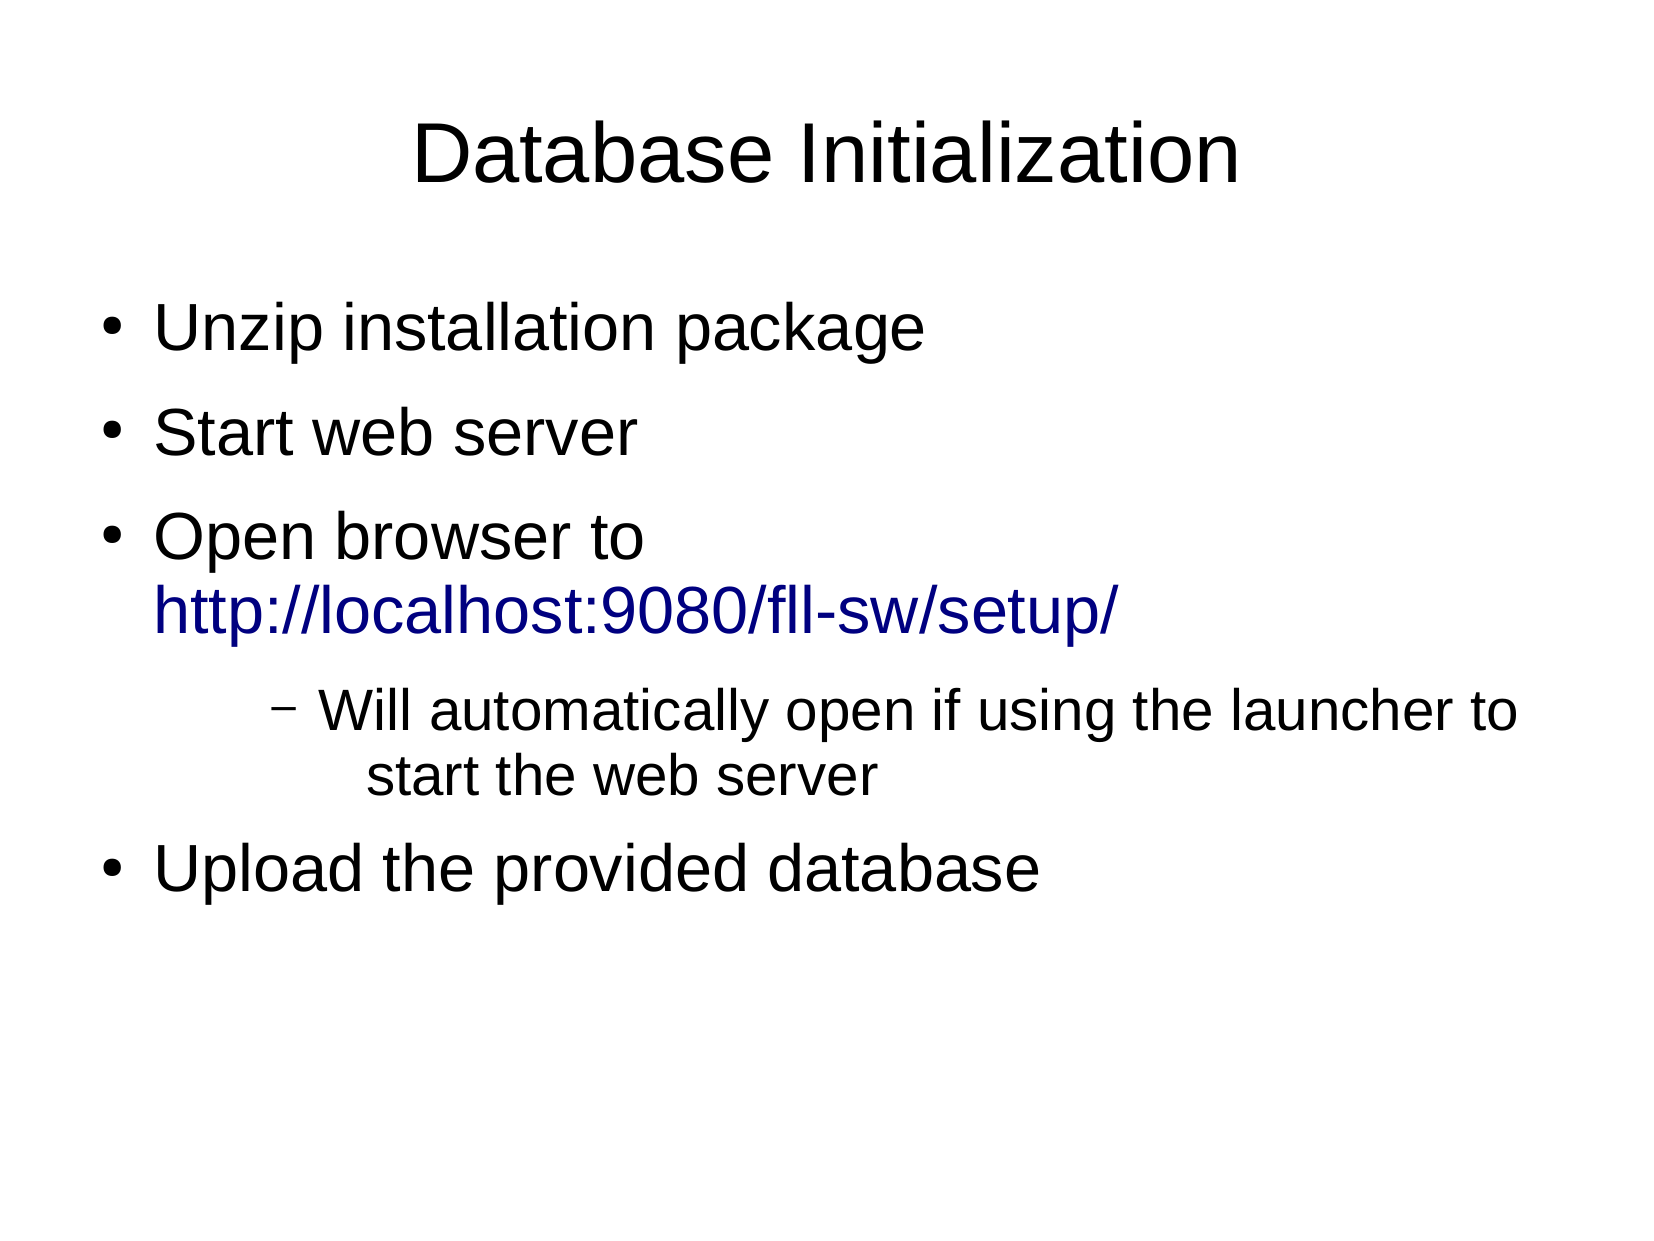

# Database Initialization
Unzip installation package
Start web server
Open browser to http://localhost:9080/fll-sw/setup/
Will automatically open if using the launcher to start the web server
Upload the provided database